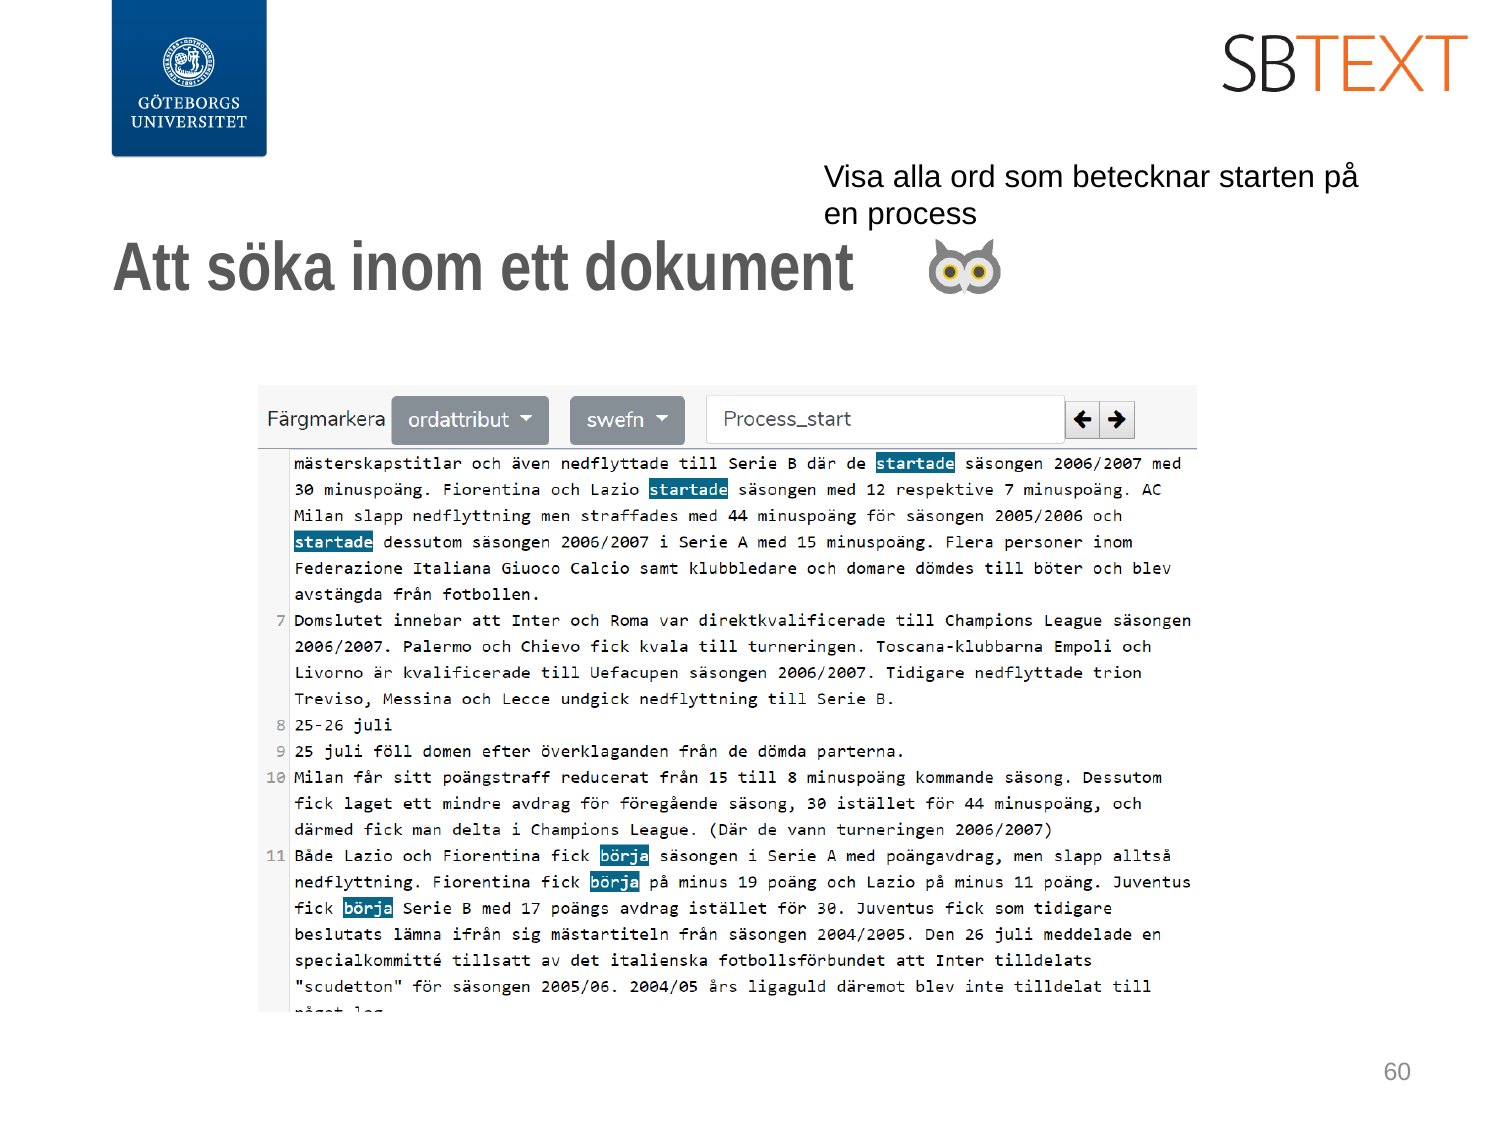

Visa alla ord som betecknar starten på en process
# Att söka inom ett dokument